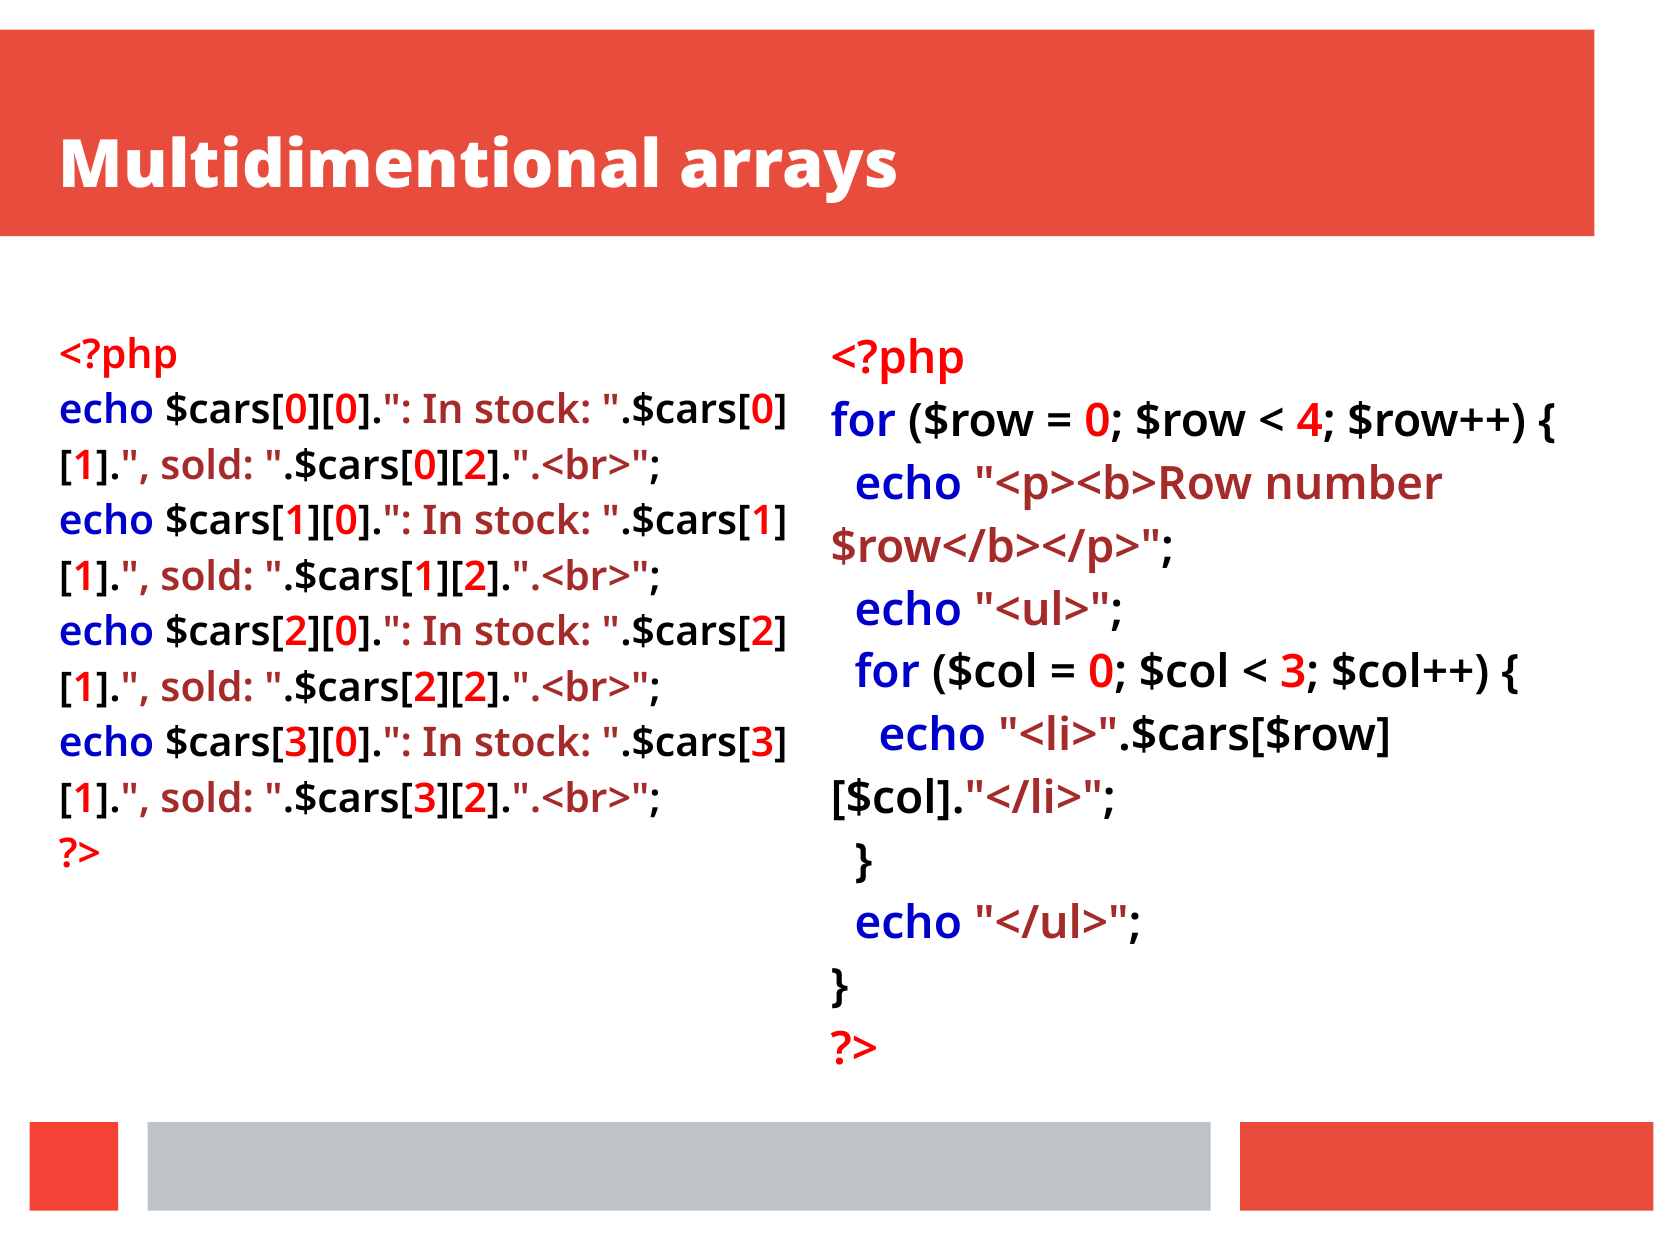

# Multidimentional arrays
<?php
echo $cars[0][0].": In stock: ".$cars[0][1].", sold: ".$cars[0][2].".<br>";
echo $cars[1][0].": In stock: ".$cars[1][1].", sold: ".$cars[1][2].".<br>";
echo $cars[2][0].": In stock: ".$cars[2][1].", sold: ".$cars[2][2].".<br>";
echo $cars[3][0].": In stock: ".$cars[3][1].", sold: ".$cars[3][2].".<br>";
?>
<?php
for ($row = 0; $row < 4; $row++) {
  echo "<p><b>Row number $row</b></p>";
  echo "<ul>";
  for ($col = 0; $col < 3; $col++) {
    echo "<li>".$cars[$row][$col]."</li>";
  }
  echo "</ul>";
}
?>